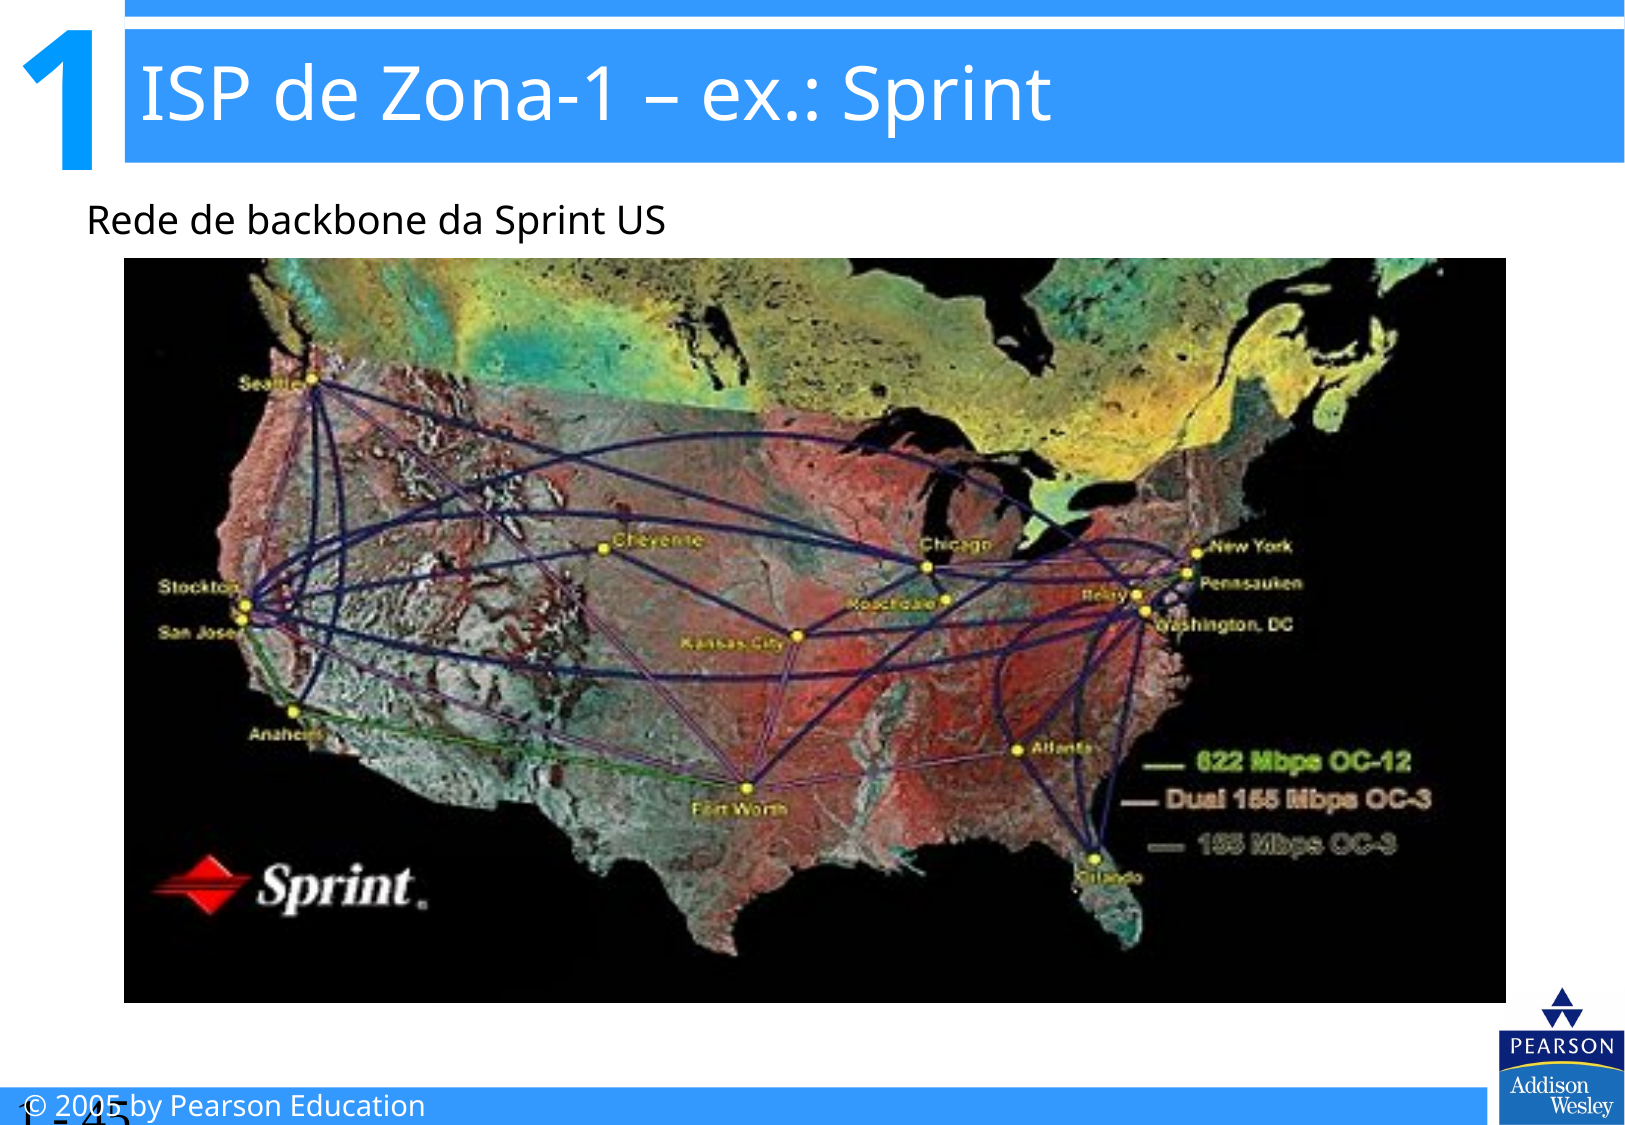

ISP de Zona-1 – ex.: Sprint
Rede de backbone da Sprint US
45